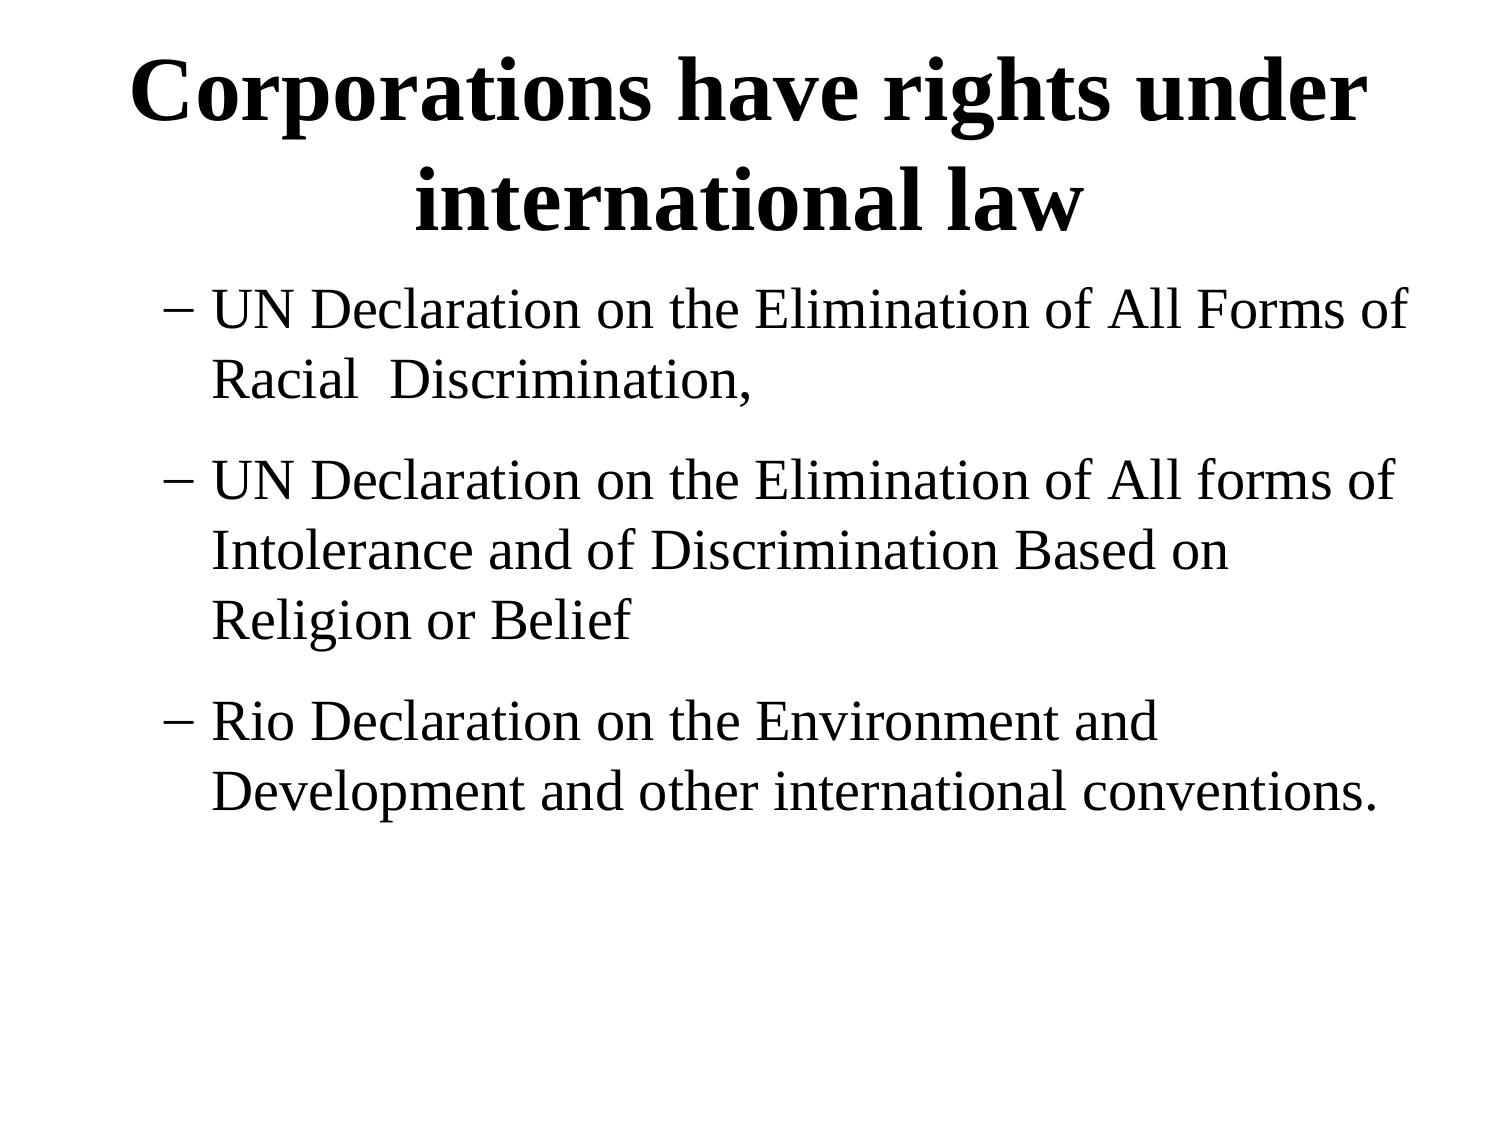

# Corporations have rights under international law
UN Declaration on the Elimination of All Forms of Racial Discrimination,
UN Declaration on the Elimination of All forms of Intolerance and of Discrimination Based on Religion or Belief
Rio Declaration on the Environment and Development and other international conventions.